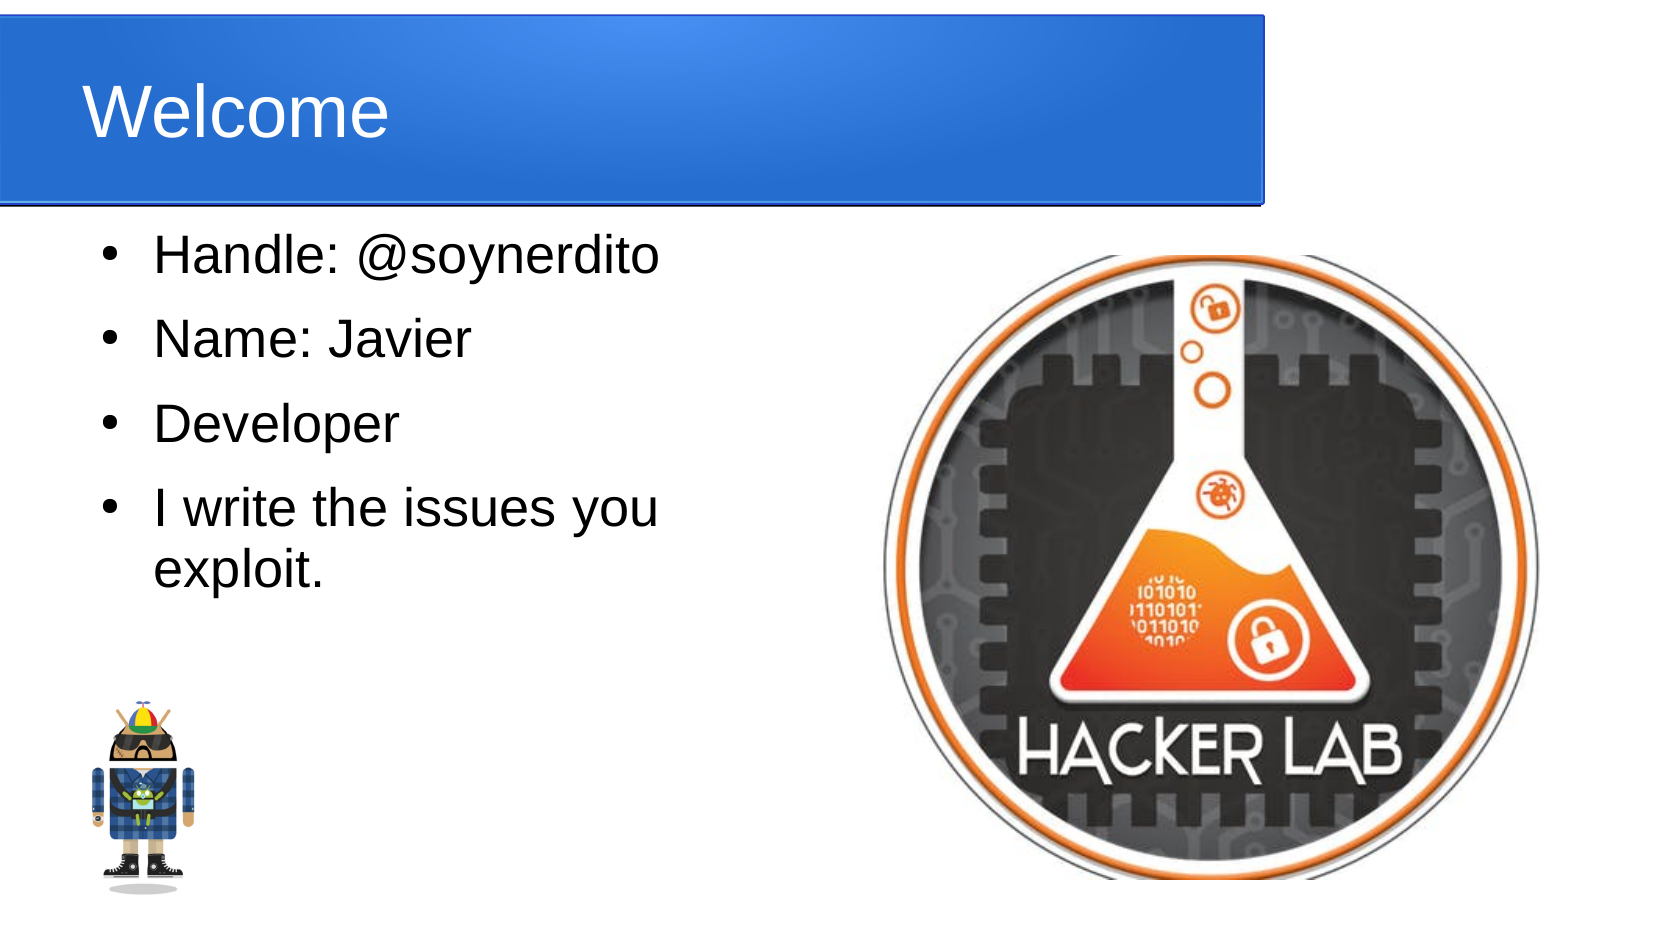

# Welcome
Handle: @soynerdito
Name: Javier
Developer
I write the issues you exploit.